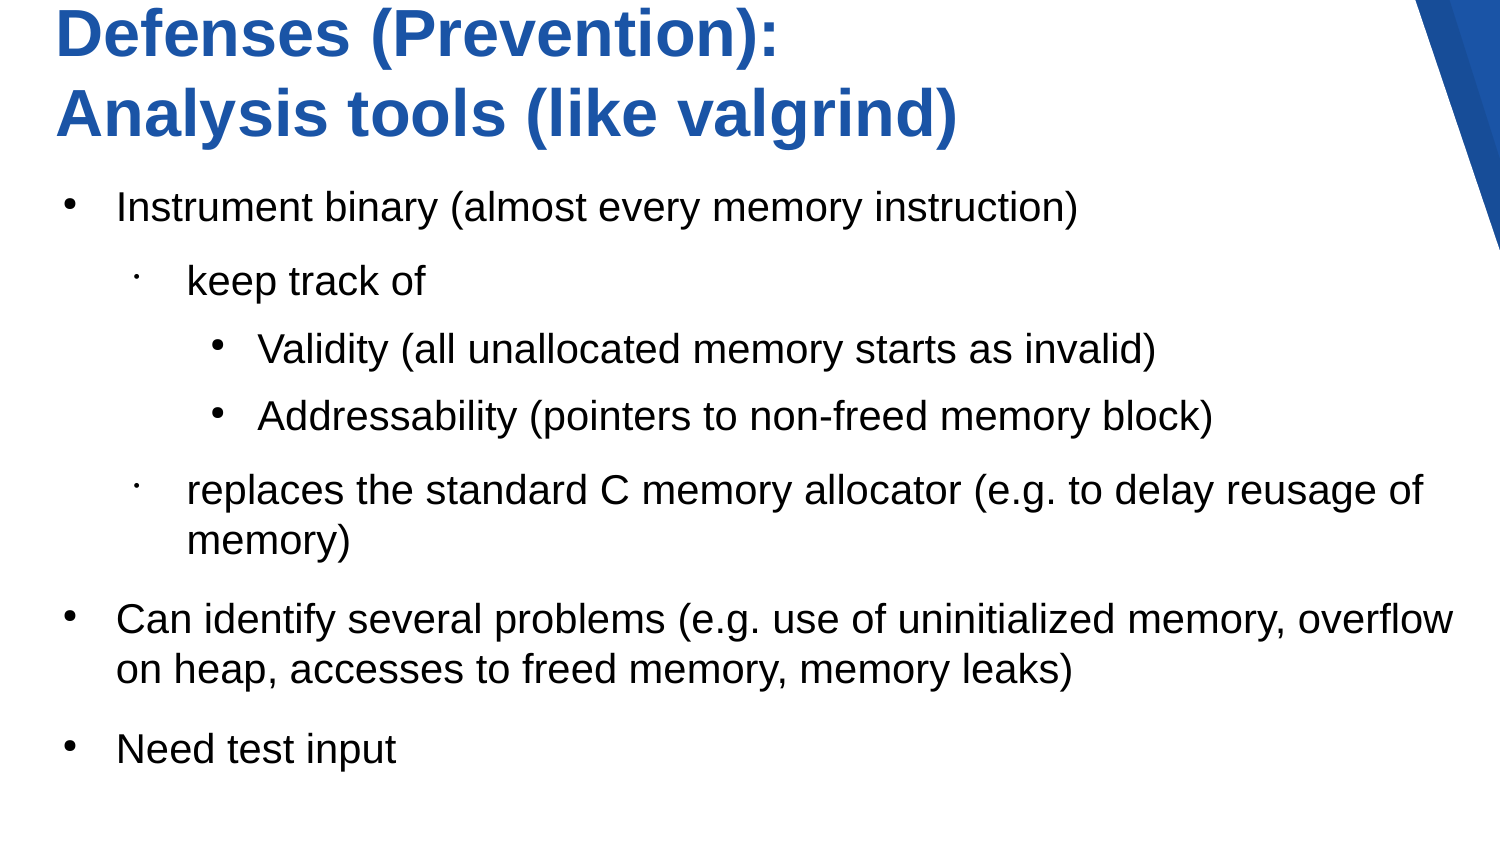

Defenses (Prevention):
Analysis tools (like valgrind)
# Instrument binary (almost every memory instruction)
keep track of
Validity (all unallocated memory starts as invalid)
Addressability (pointers to non-freed memory block)
replaces the standard C memory allocator (e.g. to delay reusage of memory)
Can identify several problems (e.g. use of uninitialized memory, overflow on heap, accesses to freed memory, memory leaks)
Need test input